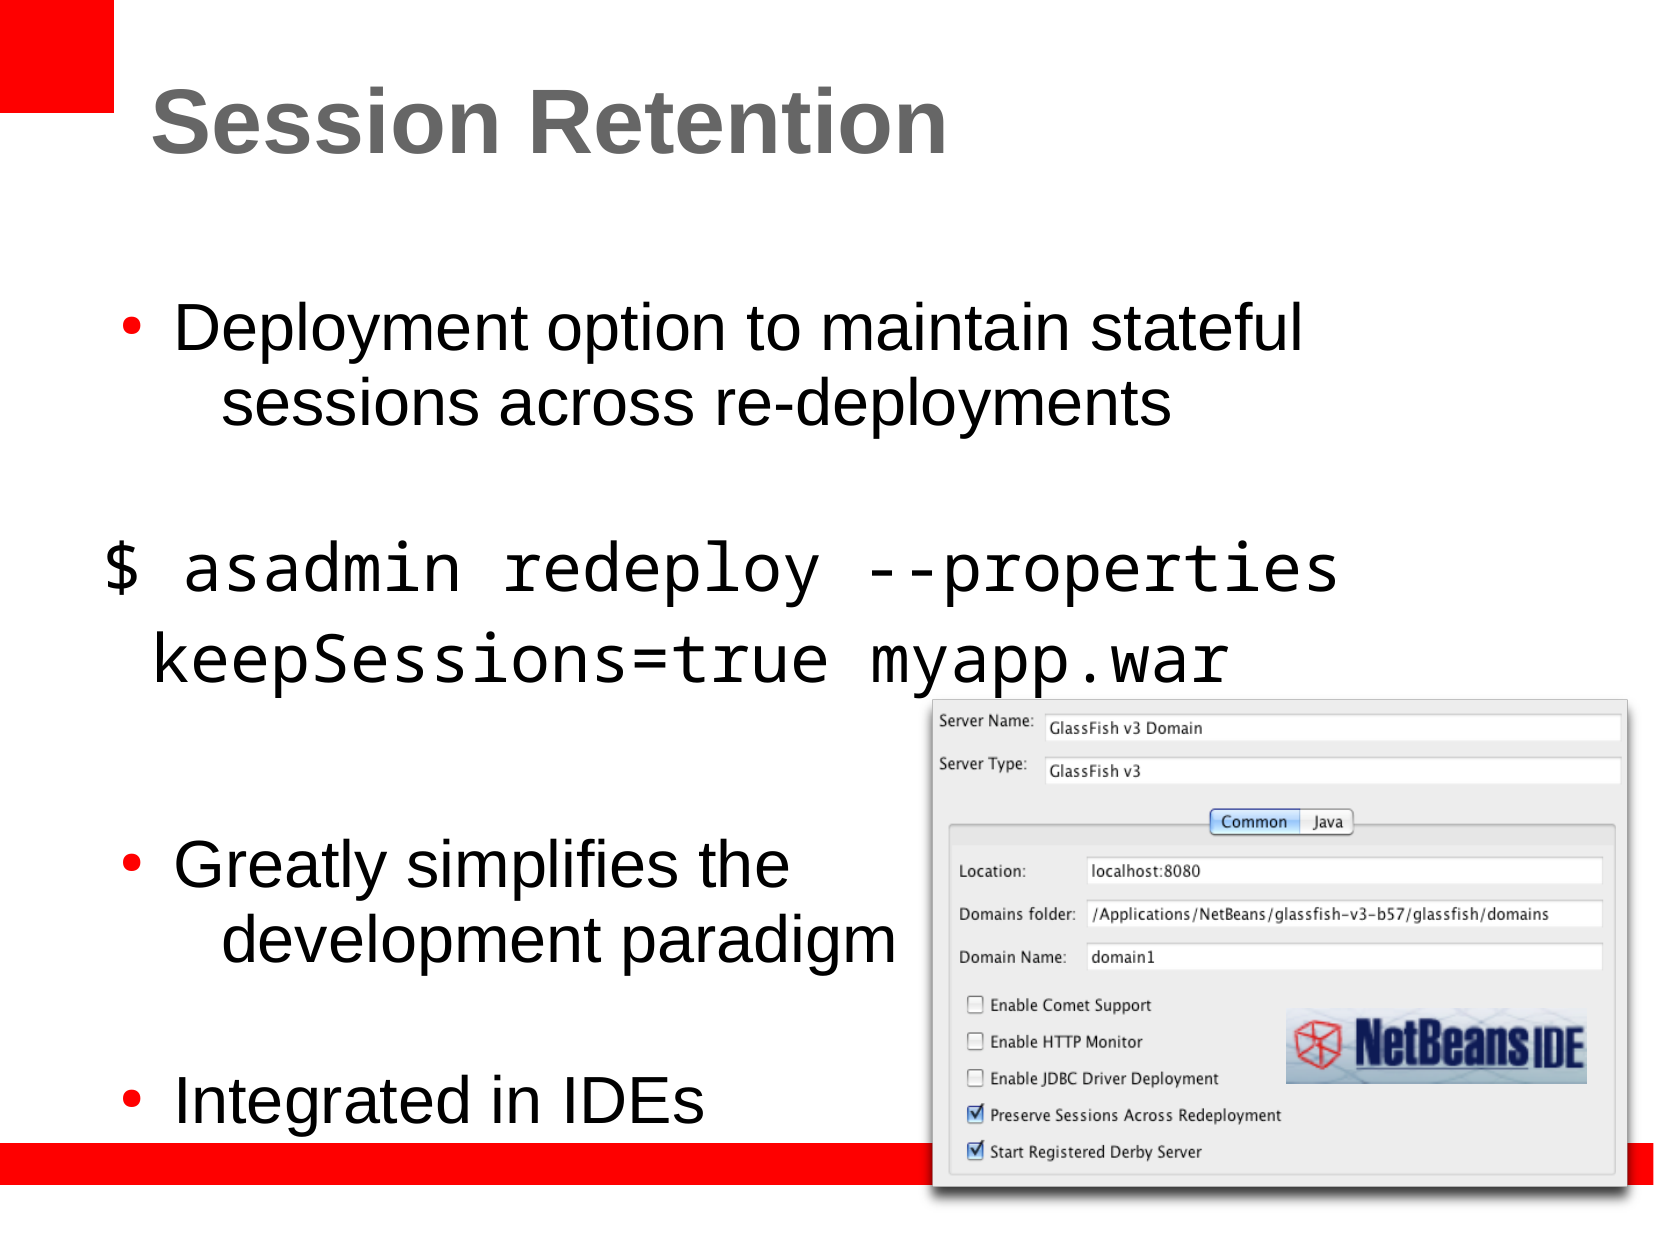

# Session Retention
Deployment option to maintain stateful sessions across re-deployments
$ asadmin redeploy --properties	keepSessions=true myapp.war
Greatly simplifies the
development paradigm
Integrated in IDEs